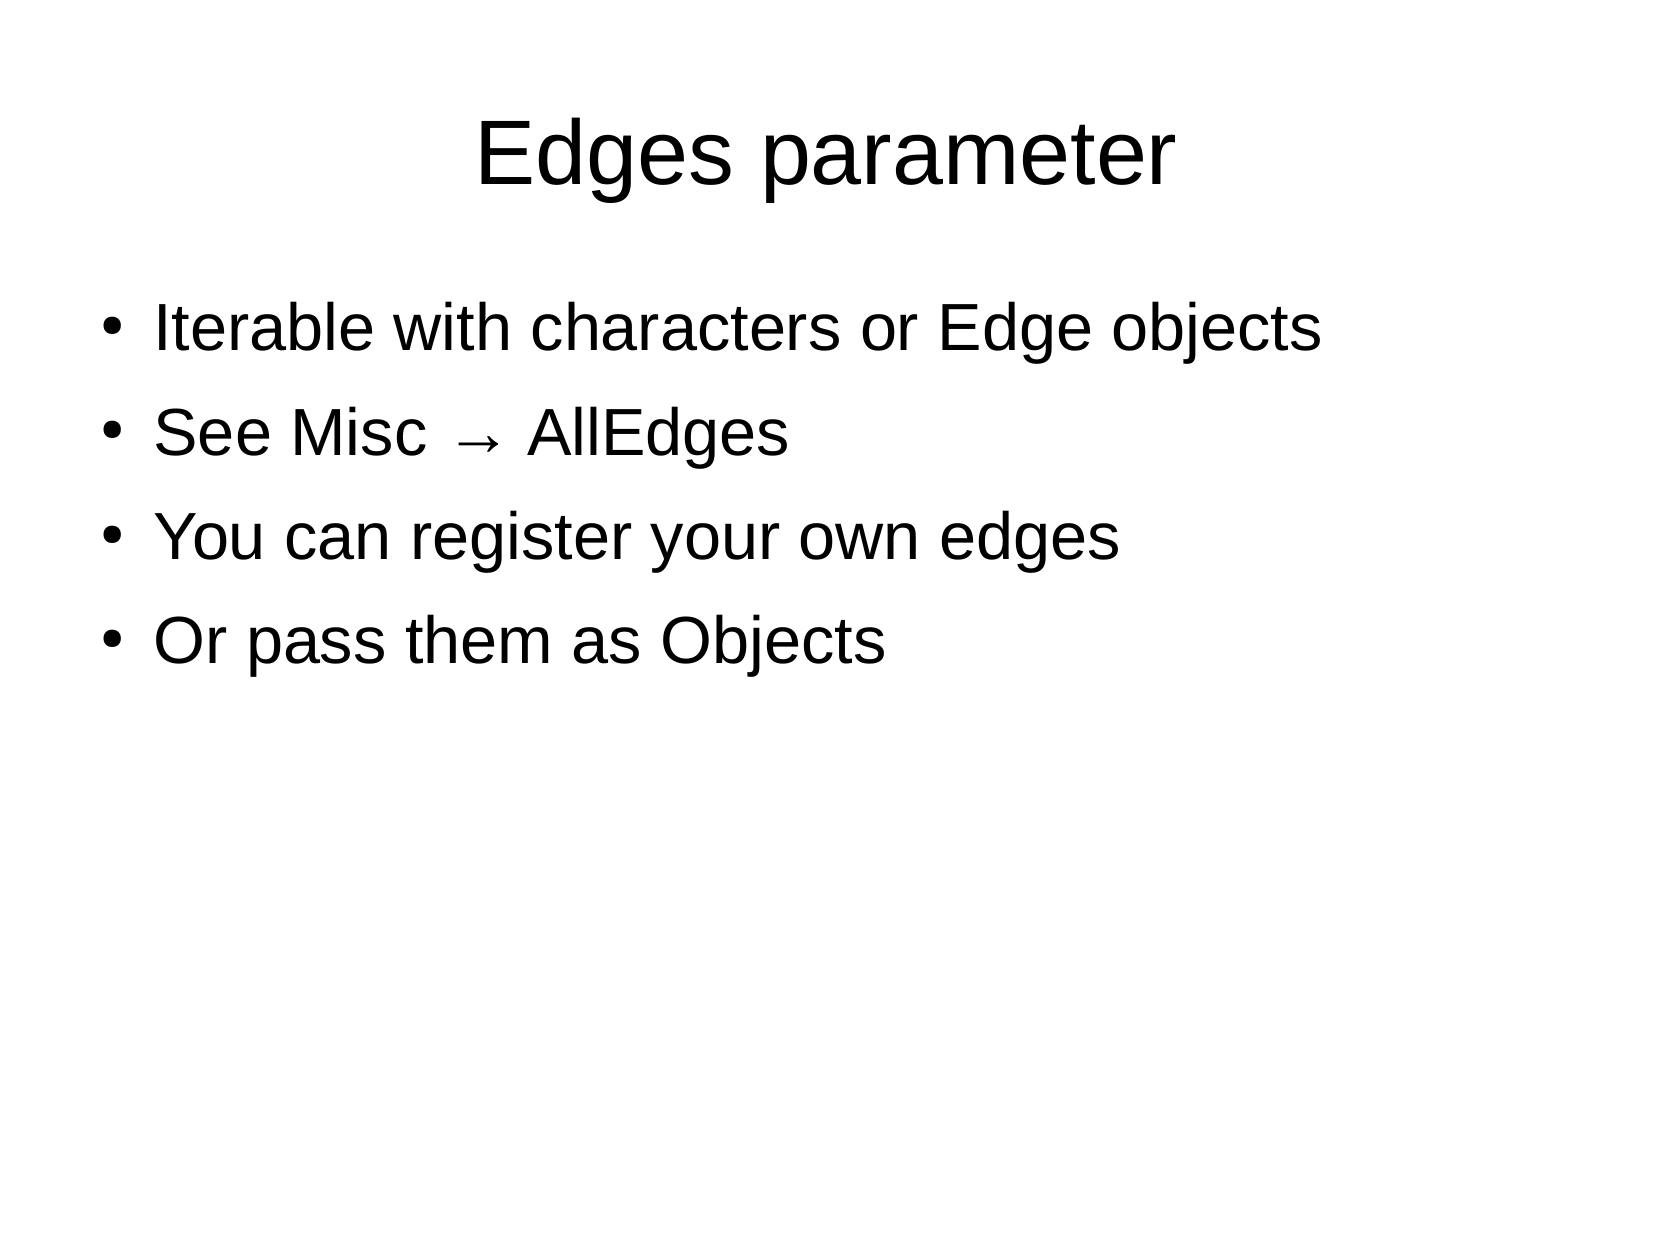

# Edges parameter
Iterable with characters or Edge objects
See Misc → AllEdges
You can register your own edges
Or pass them as Objects